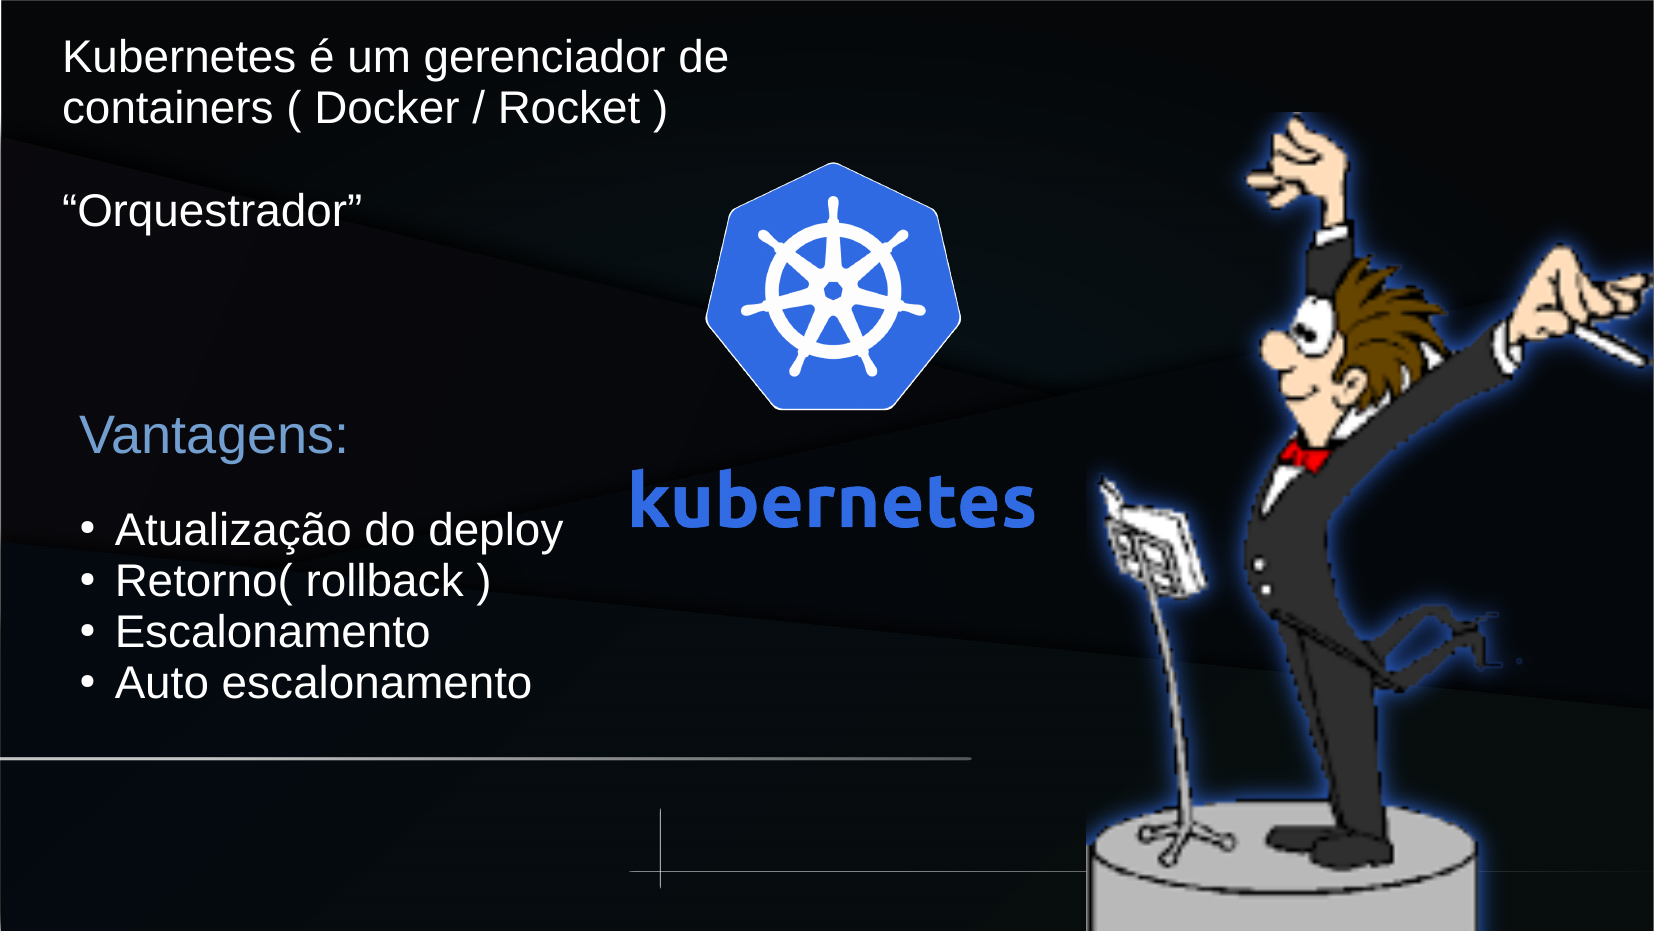

Kubernetes é um gerenciador de containers ( Docker / Rocket )
“Orquestrador”
Vantagens:
Atualização do deploy
Retorno( rollback )
Escalonamento
Auto escalonamento